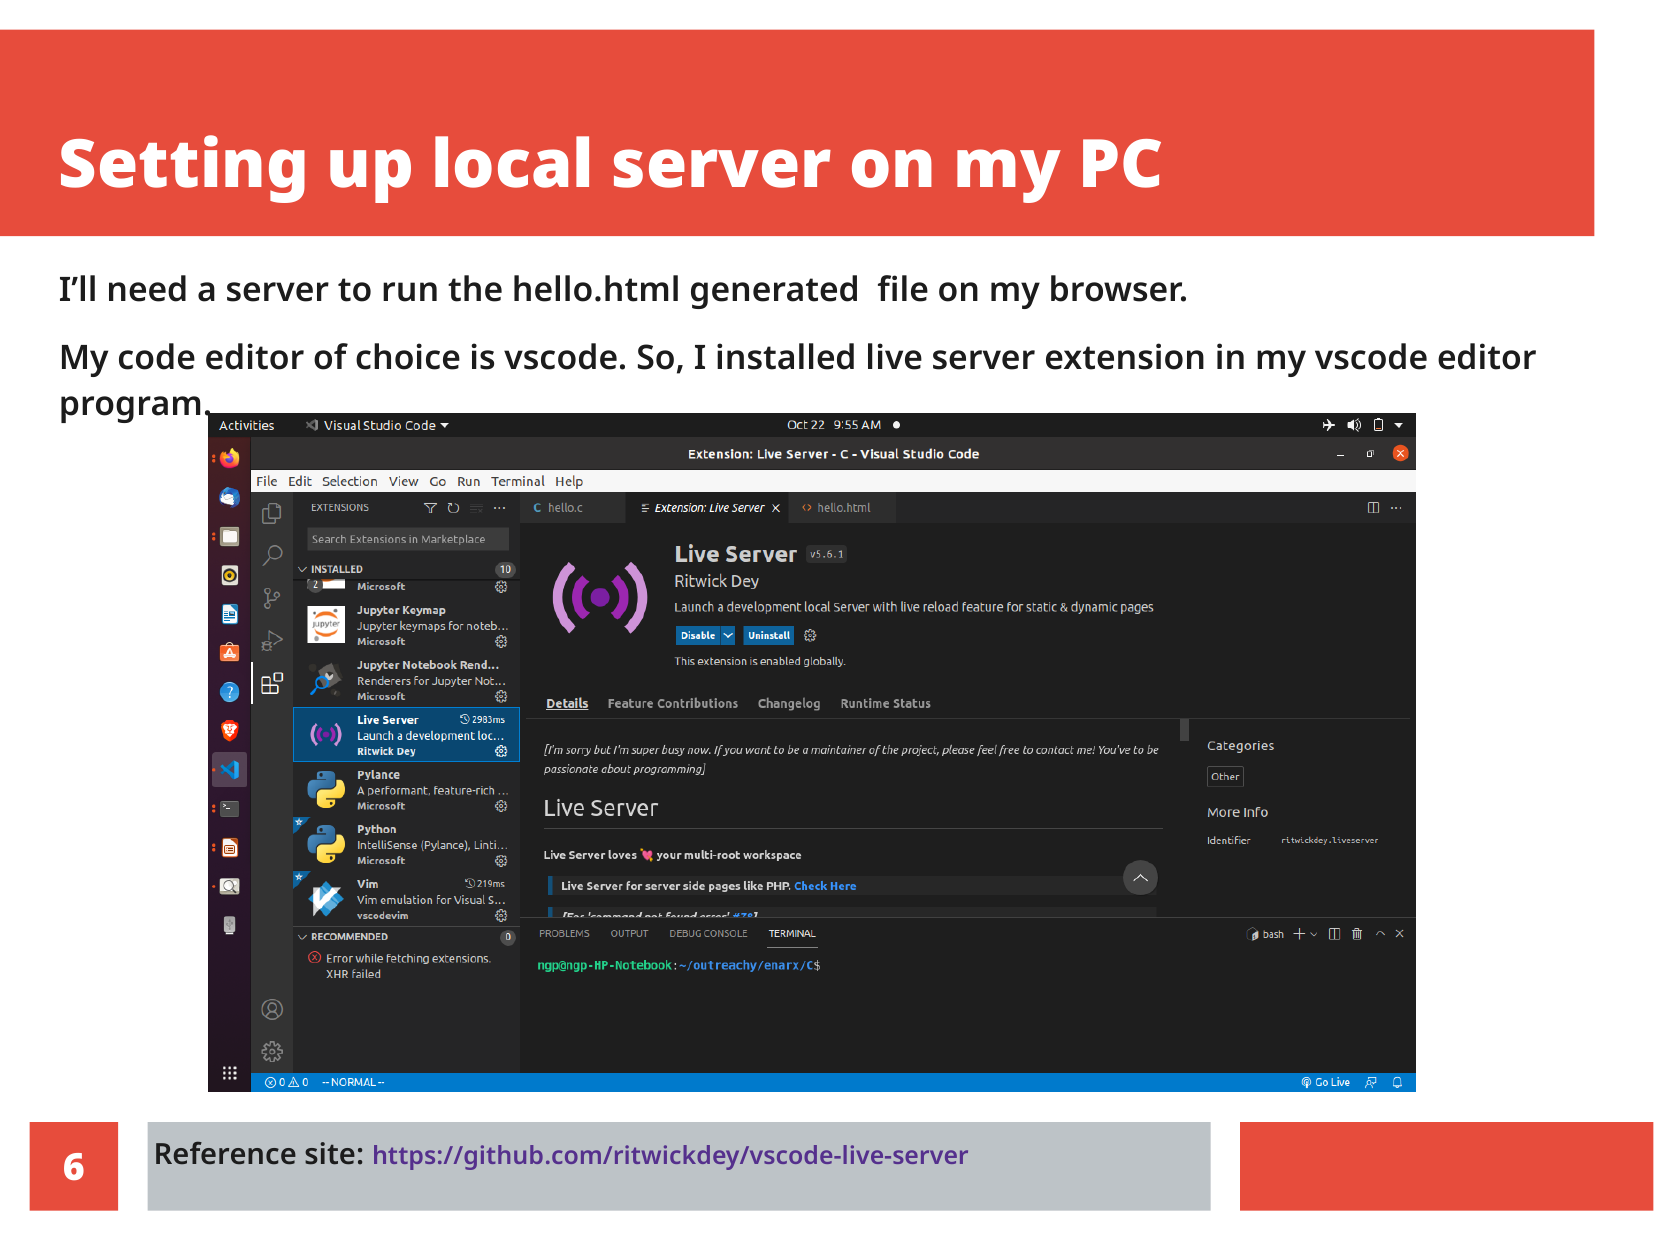

# Setting up local server on my PC
I’ll need a server to run the hello.html generated file on my browser.
My code editor of choice is vscode. So, I installed live server extension in my vscode editor program.
6
Reference site: https://github.com/ritwickdey/vscode-live-server